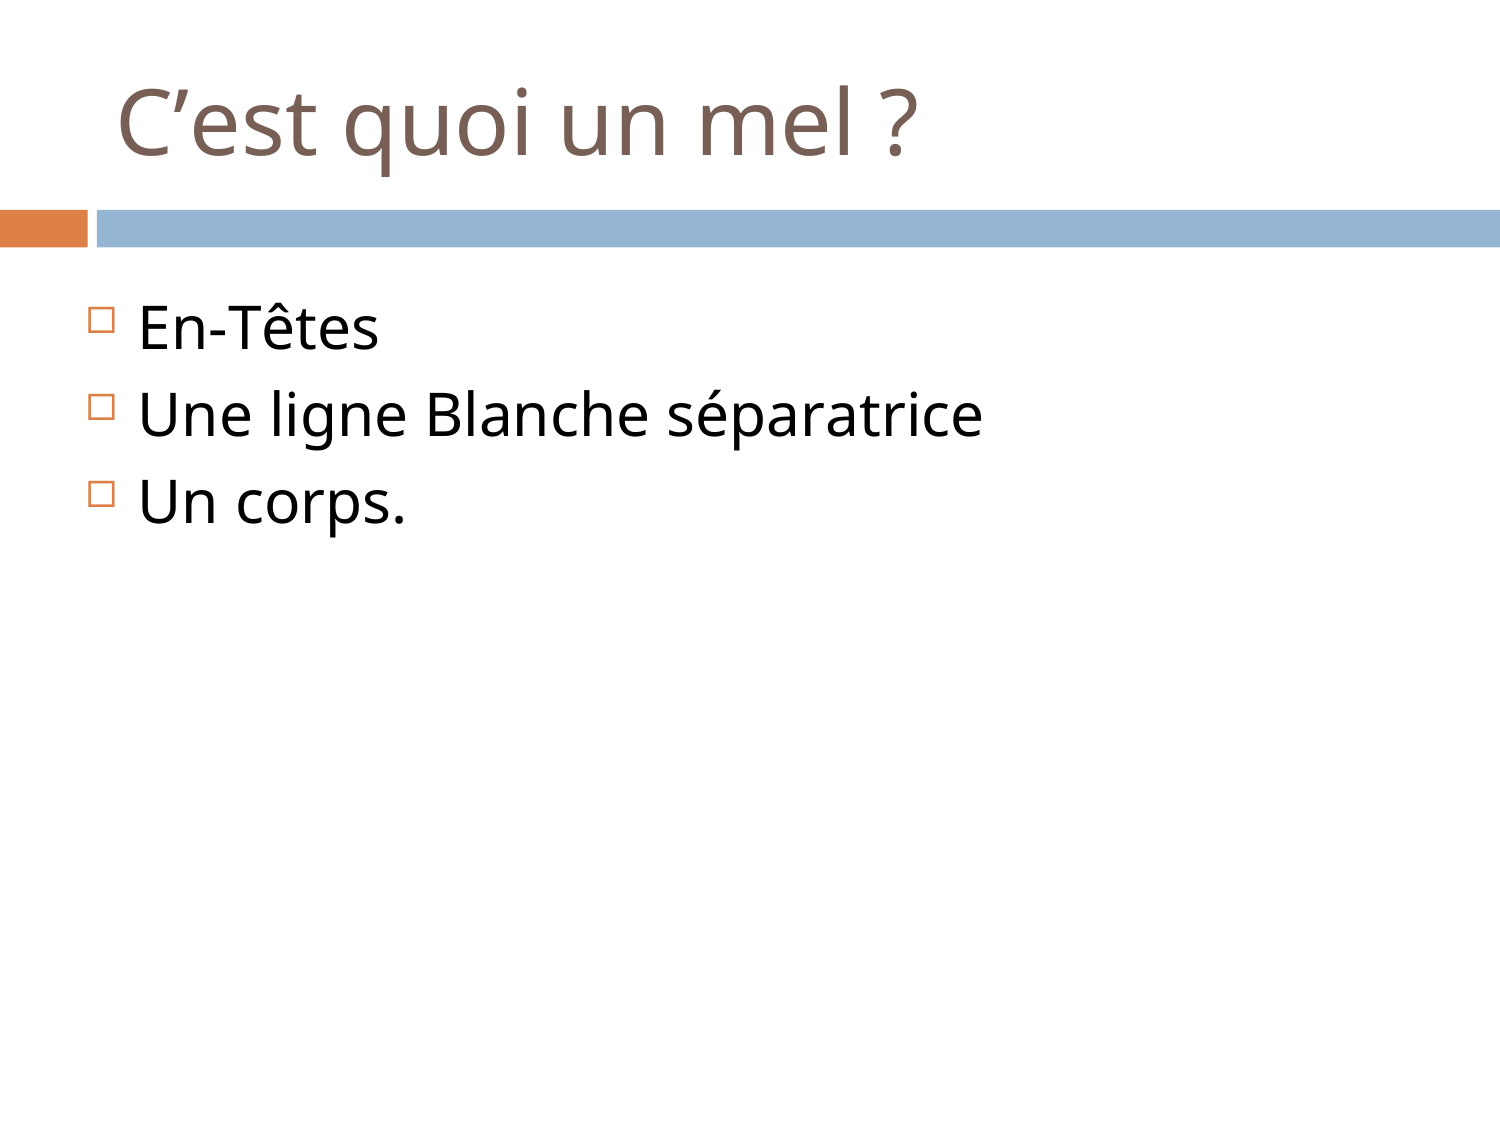

# C’est quoi un mel ?
En-Têtes
Une ligne Blanche séparatrice
Un corps.